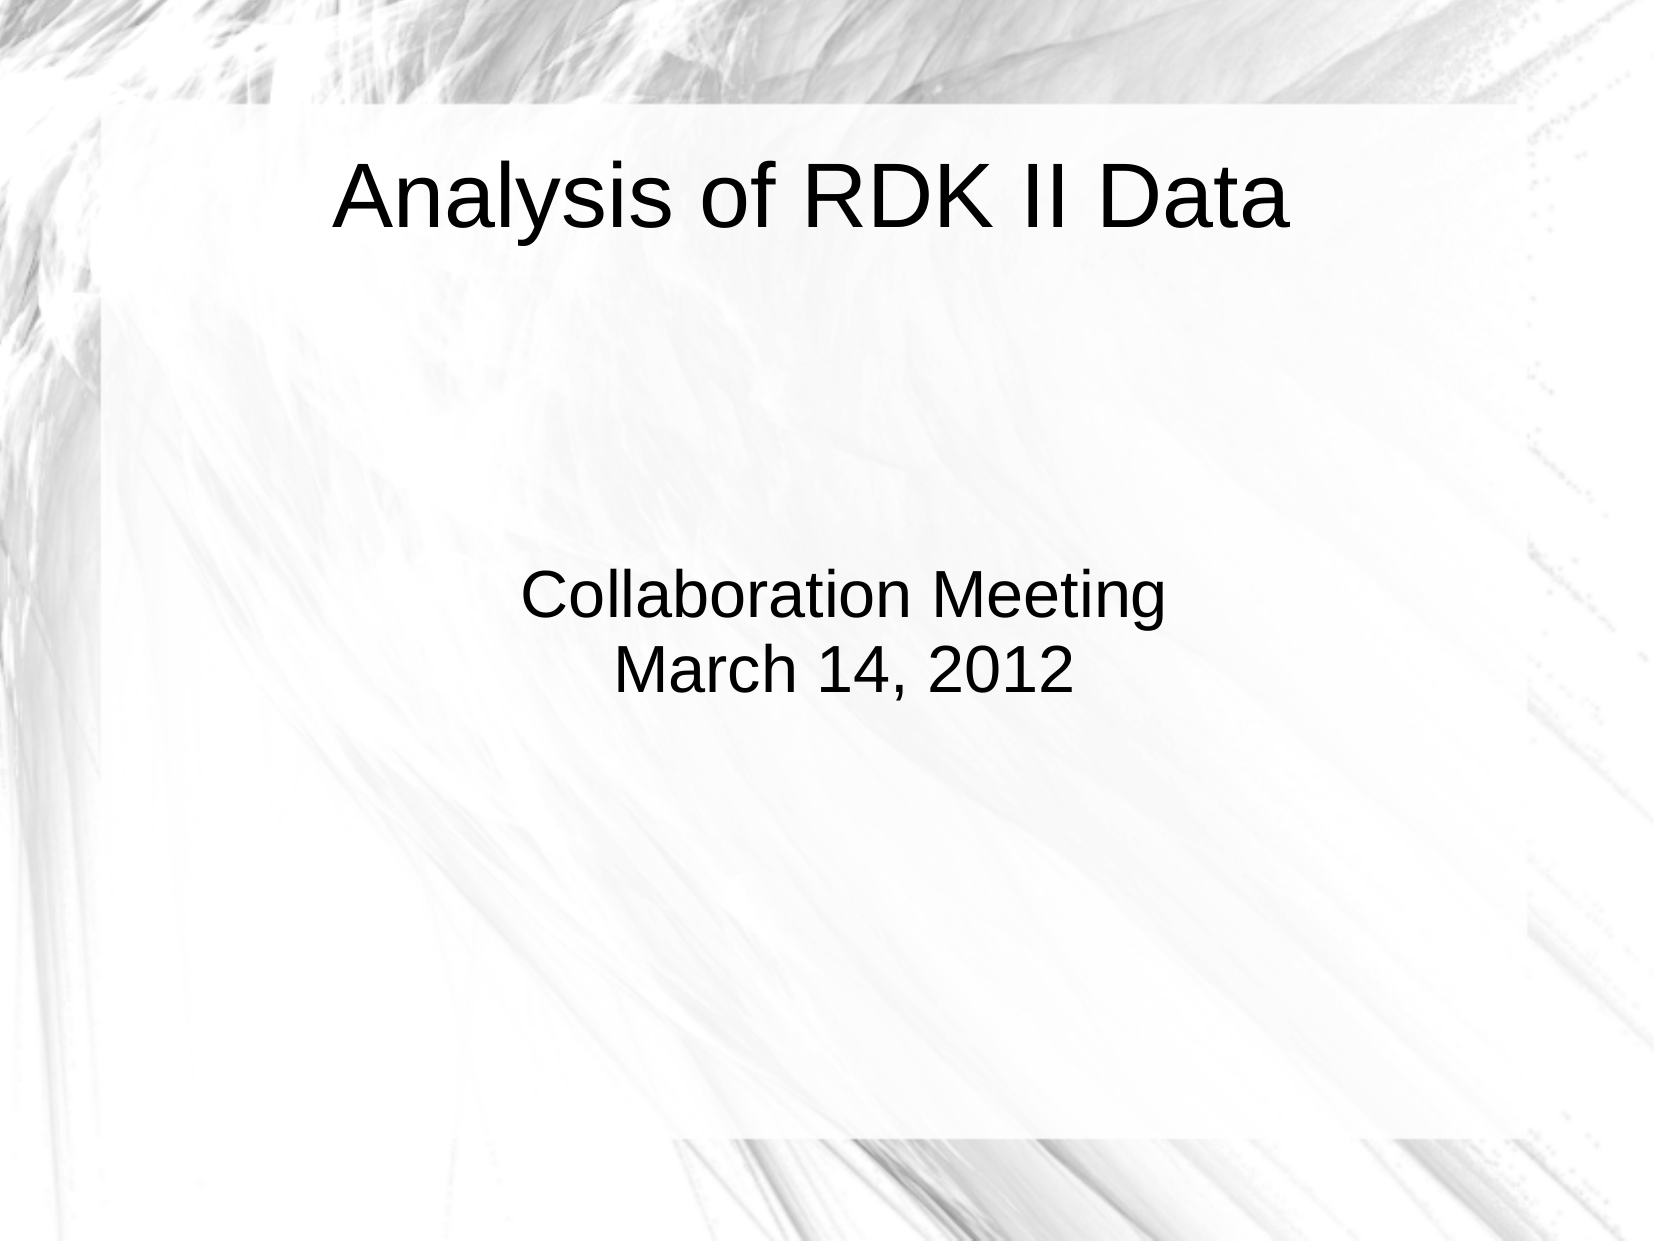

# Analysis of RDK II Data
Collaboration Meeting
March 14, 2012